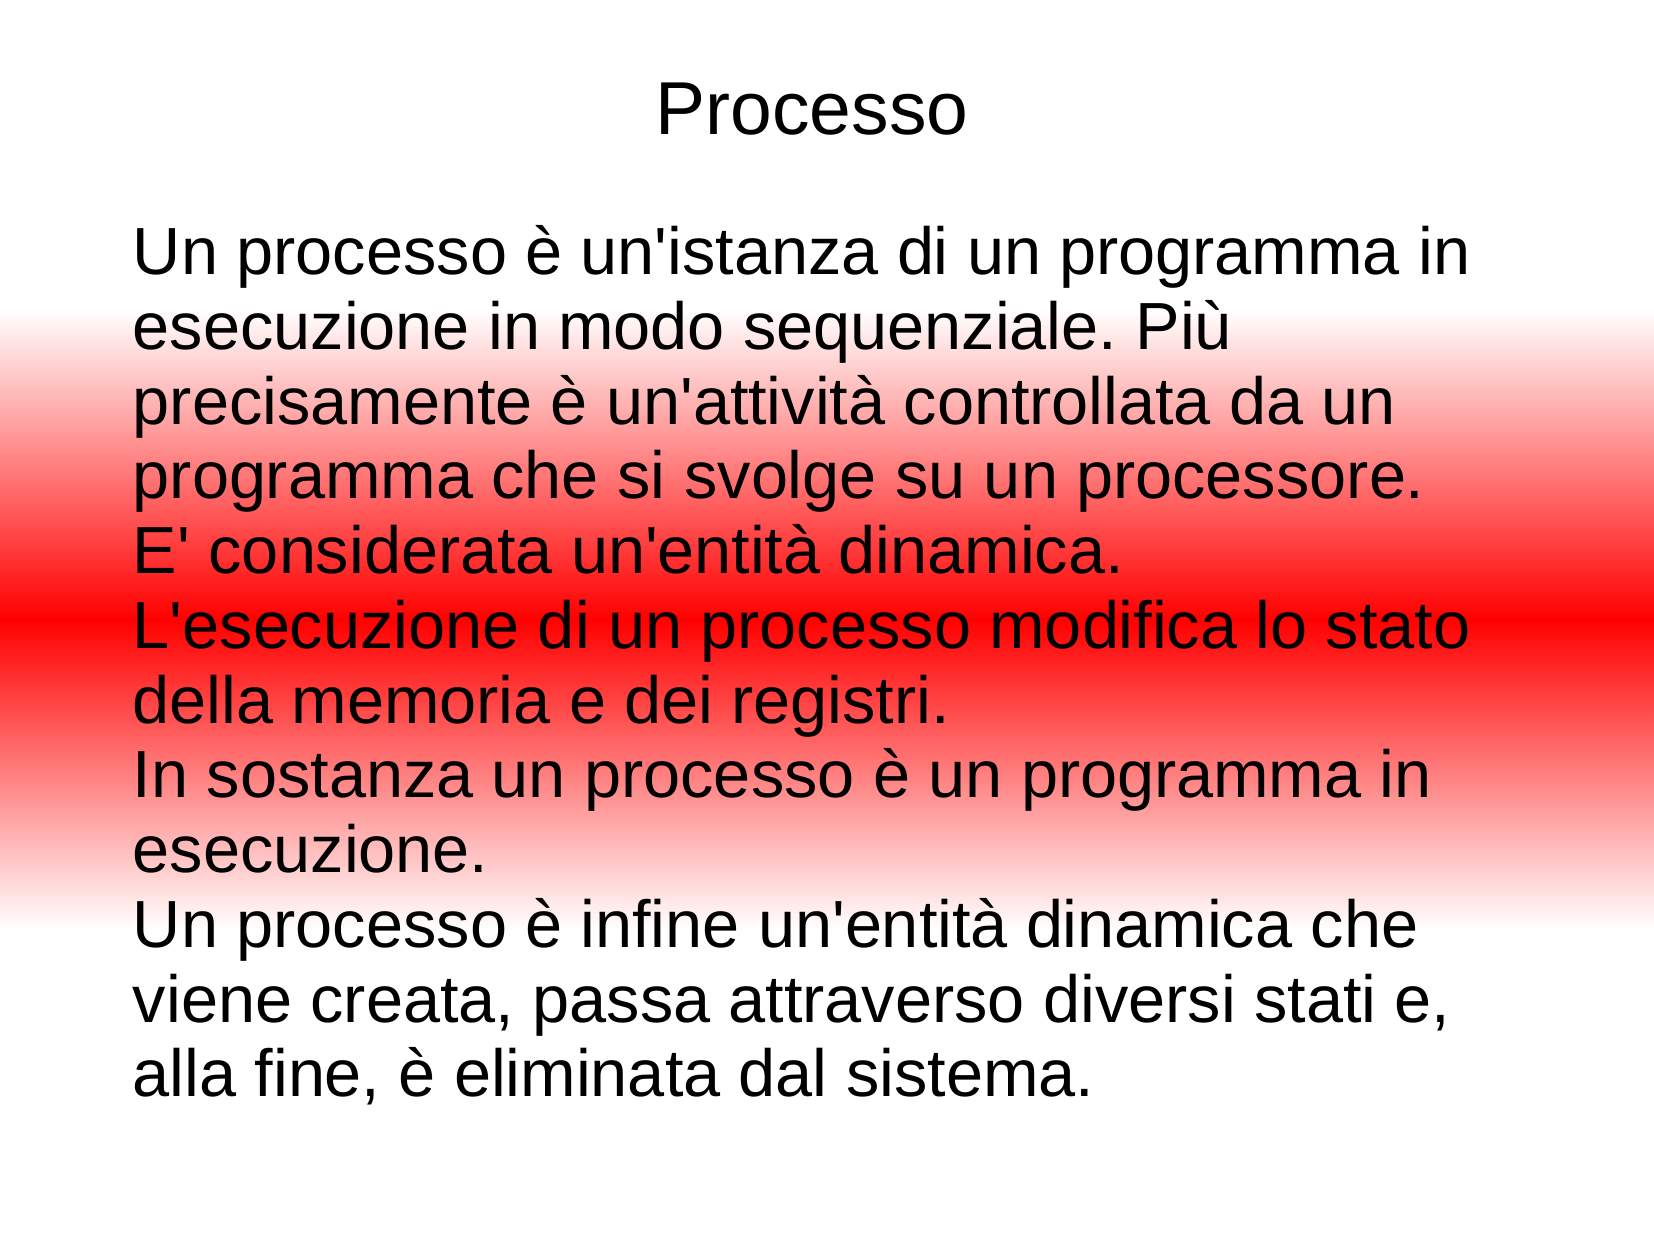

Processo
Un processo è un'istanza di un programma in esecuzione in modo sequenziale. Più precisamente è un'attività controllata da un programma che si svolge su un processore. E' considerata un'entità dinamica. L'esecuzione di un processo modifica lo stato della memoria e dei registri.
In sostanza un processo è un programma in esecuzione.
Un processo è infine un'entità dinamica che viene creata, passa attraverso diversi stati e, alla fine, è eliminata dal sistema.